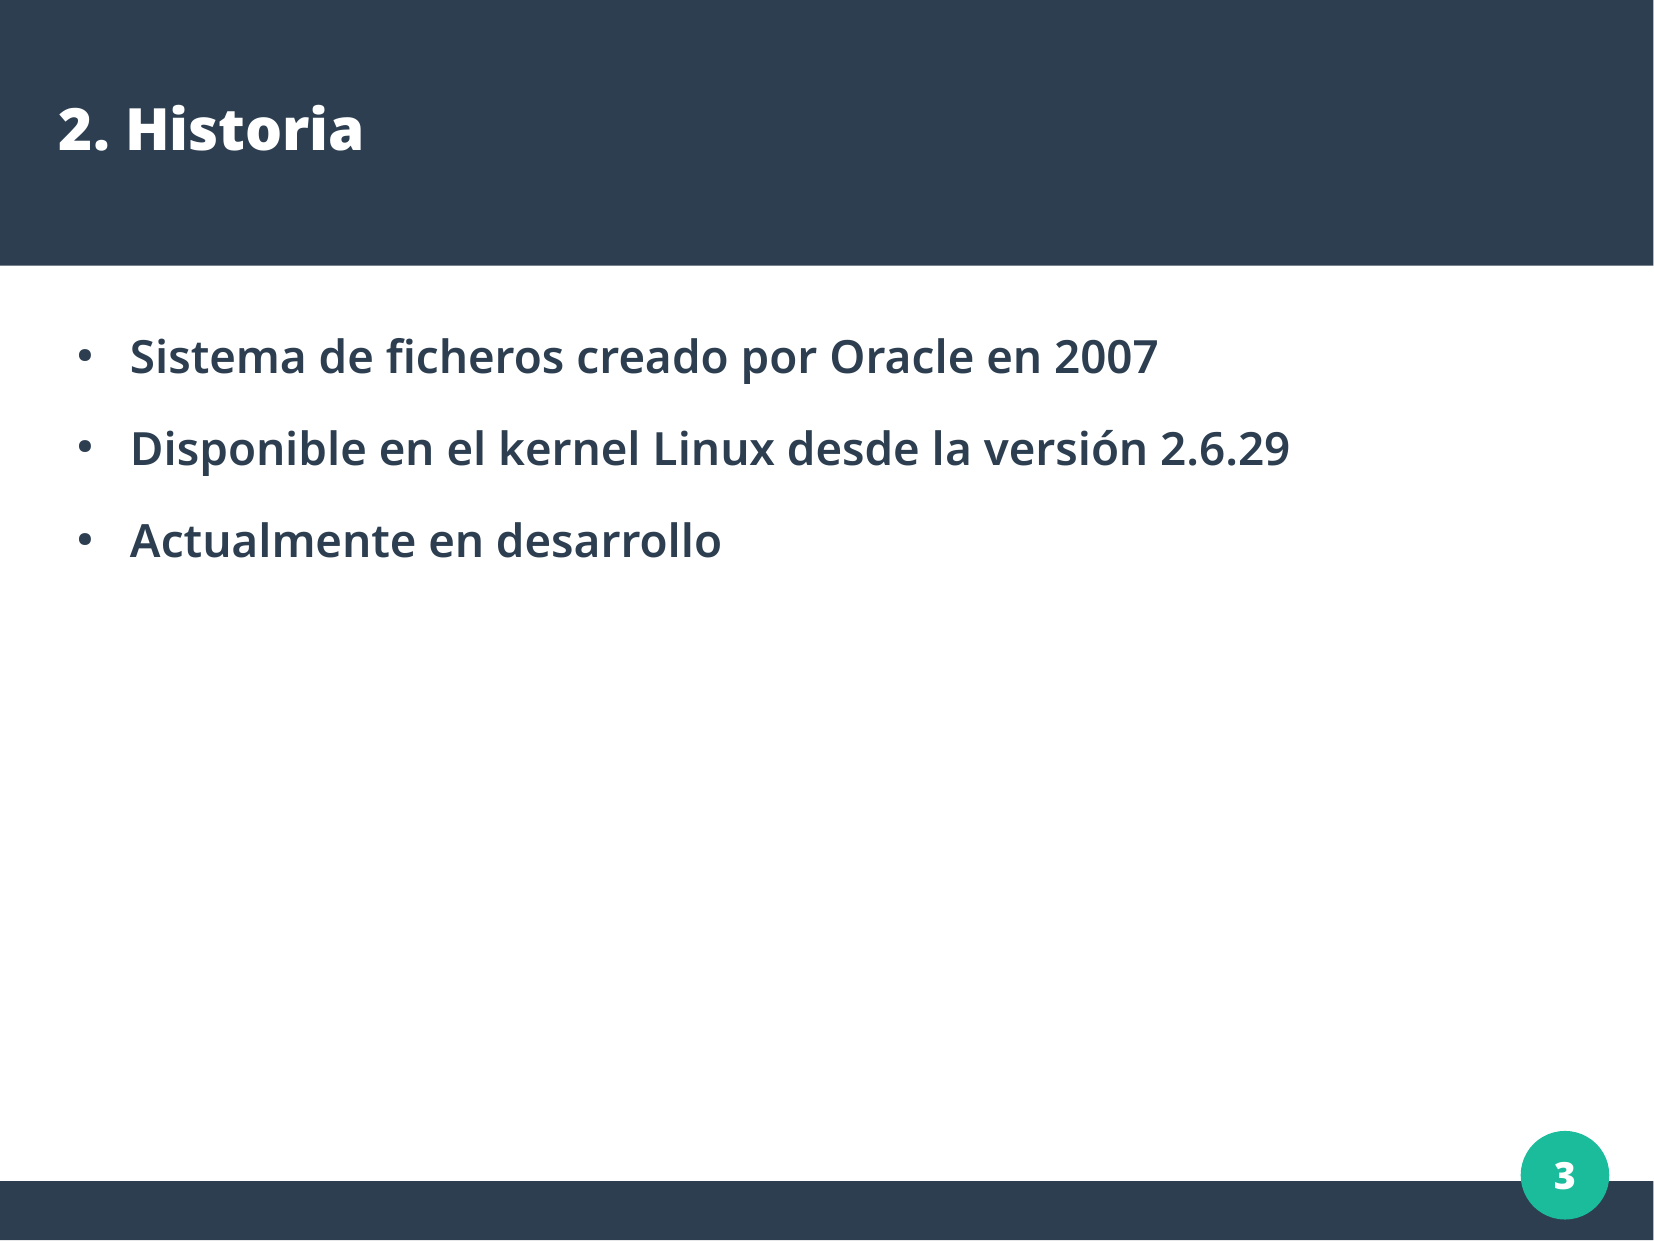

# 2. Historia
Sistema de ficheros creado por Oracle en 2007
Disponible en el kernel Linux desde la versión 2.6.29
Actualmente en desarrollo
3